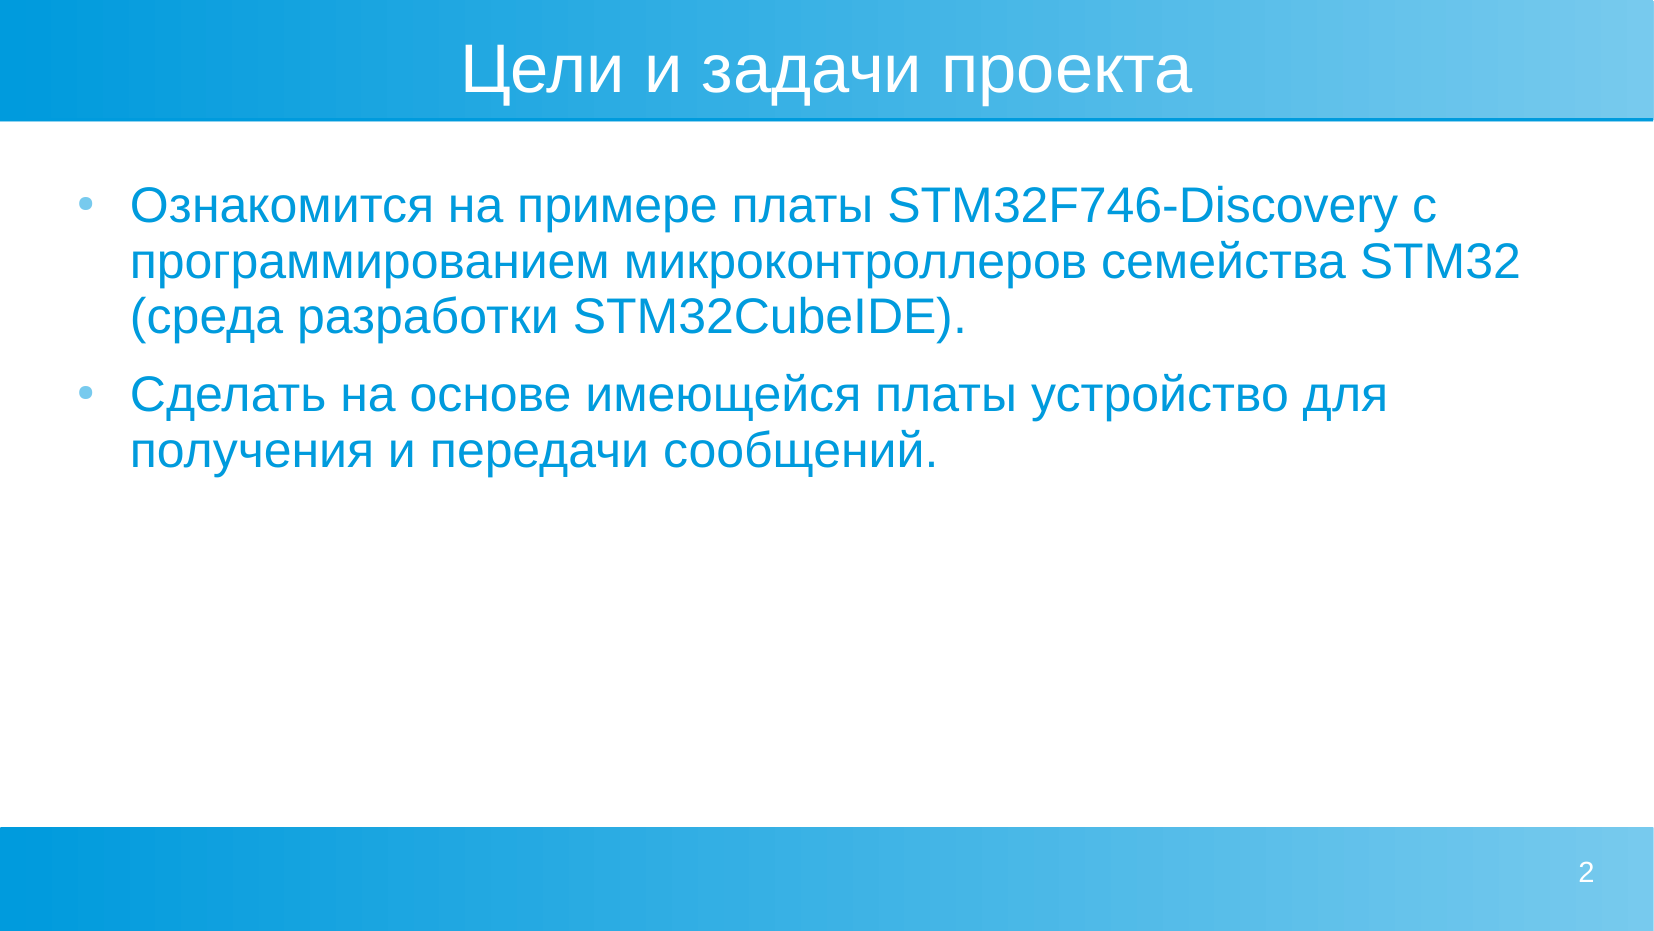

# Цели и задачи проекта
Ознакомится на примере платы STM32F746-Discovery с программированием микроконтроллеров семейства STM32 (среда разработки STM32CubeIDE).
Сделать на основе имеющейся платы устройство для получения и передачи сообщений.
2